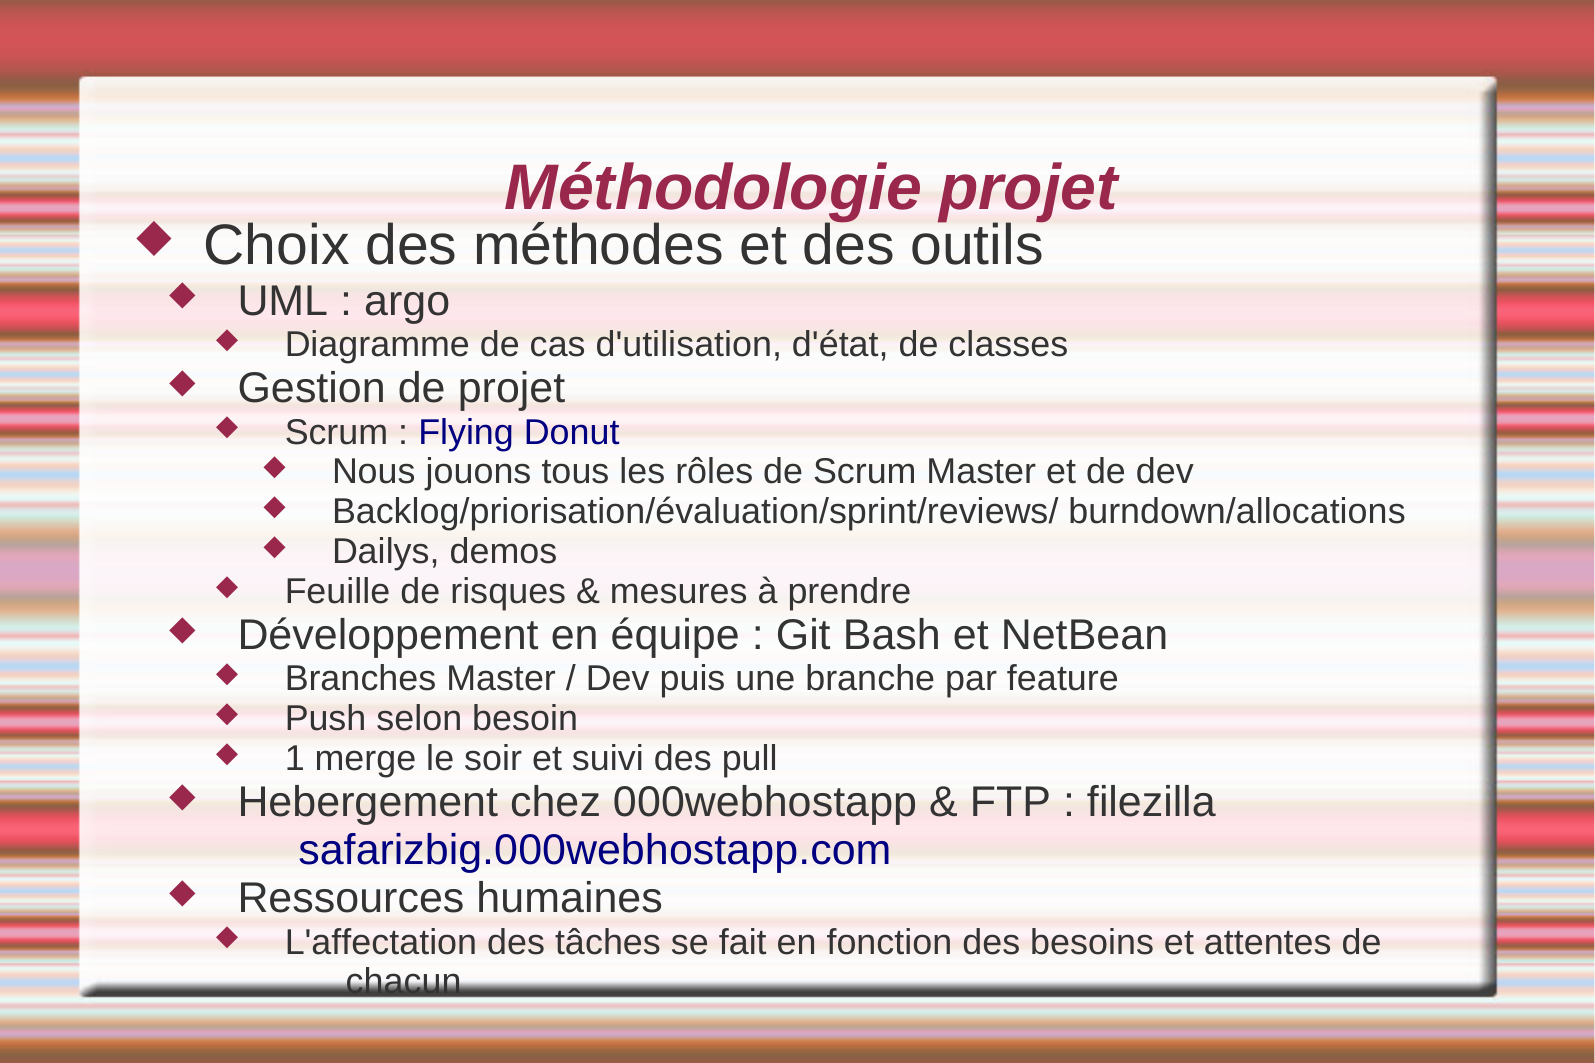

# Méthodologie projet
Choix des méthodes et des outils
UML : argo
Diagramme de cas d'utilisation, d'état, de classes
Gestion de projet
Scrum : Flying Donut
Nous jouons tous les rôles de Scrum Master et de dev
Backlog/priorisation/évaluation/sprint/reviews/ burndown/allocations
Dailys, demos
Feuille de risques & mesures à prendre
Développement en équipe : Git Bash et NetBean
Branches Master / Dev puis une branche par feature
Push selon besoin
1 merge le soir et suivi des pull
Hebergement chez 000webhostapp & FTP : filezilla safarizbig.000webhostapp.com
Ressources humaines
L'affectation des tâches se fait en fonction des besoins et attentes de chacun